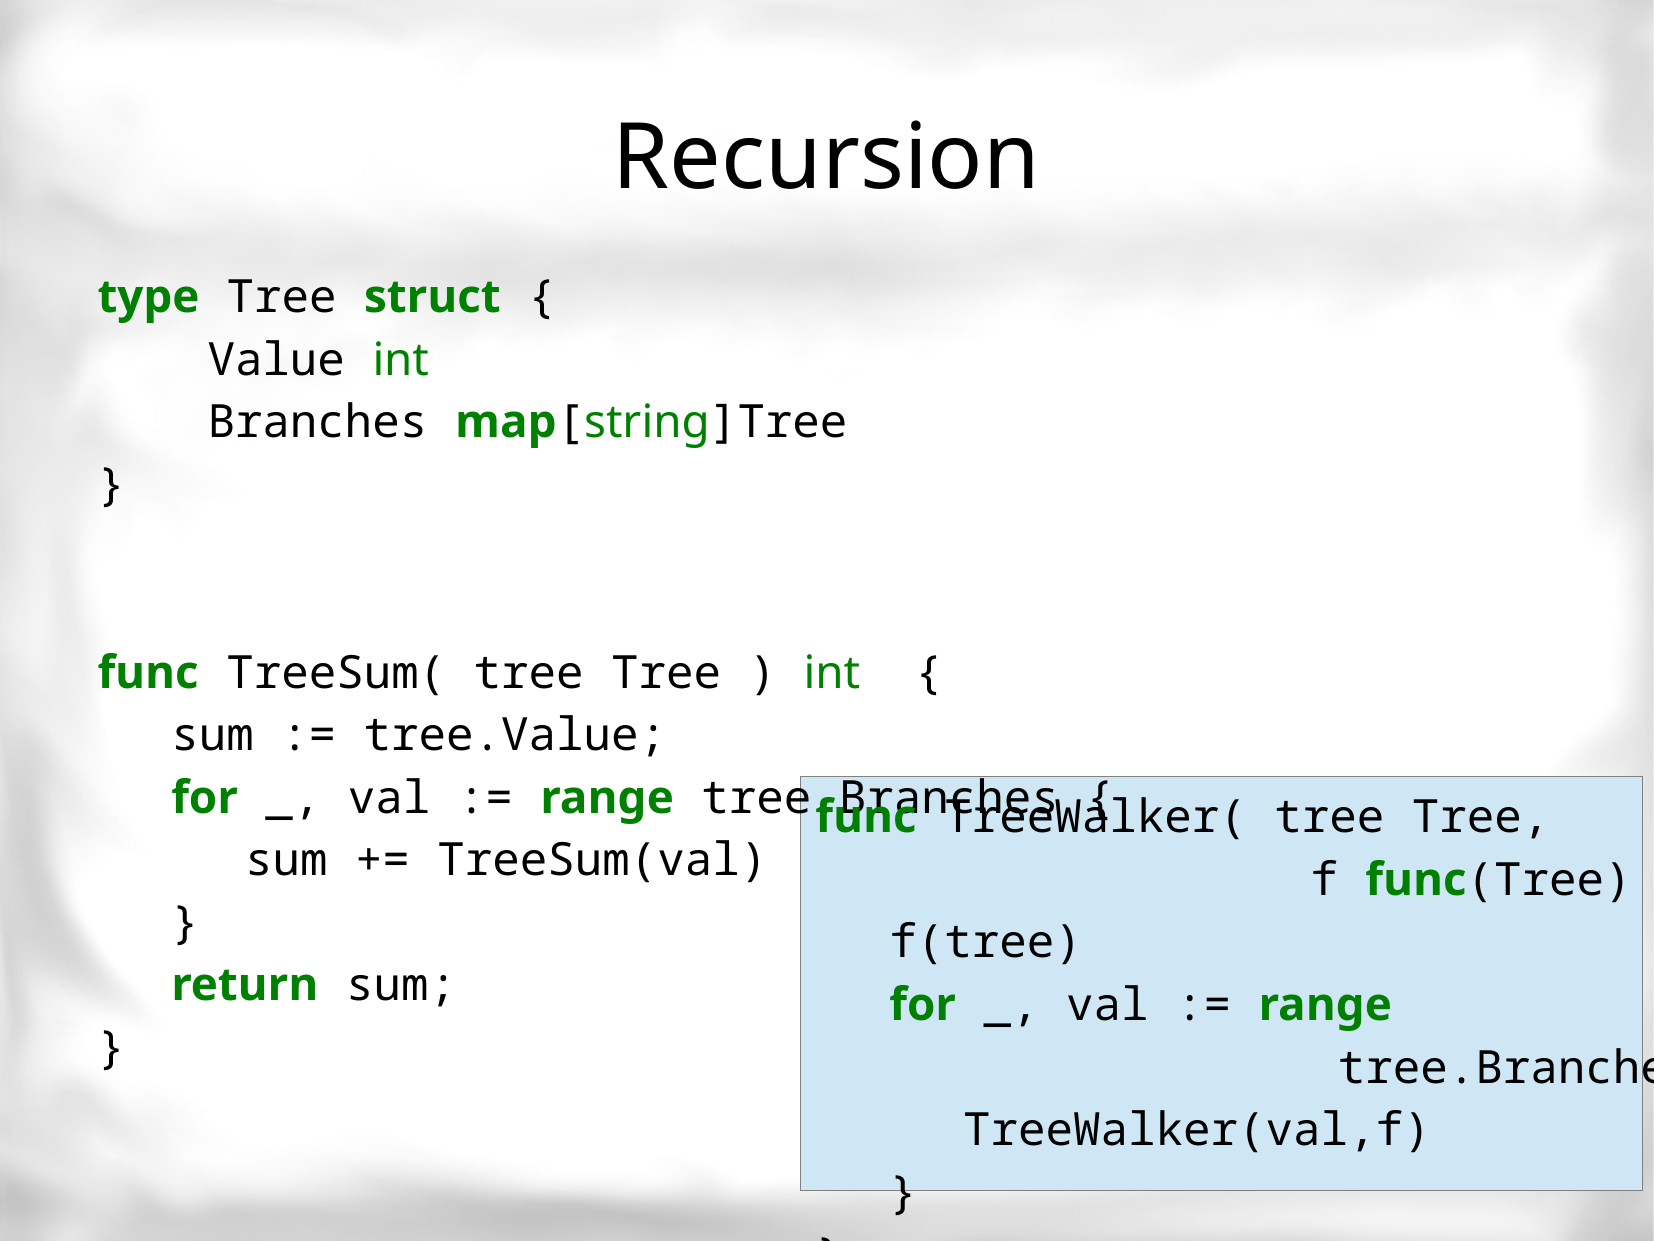

# Recursion
type Tree struct {
 Value int
 Branches map[string]Tree
}
func TreeSum( tree Tree ) int {
	sum := tree.Value;
	for _, val := range tree.Branches {
		sum += TreeSum(val)
	}
	return sum;
}
func TreeWalker( tree Tree,
 f func(Tree) ) {
	f(tree)
	for _, val := range
 tree.Branches {
		TreeWalker(val,f)
	}
}